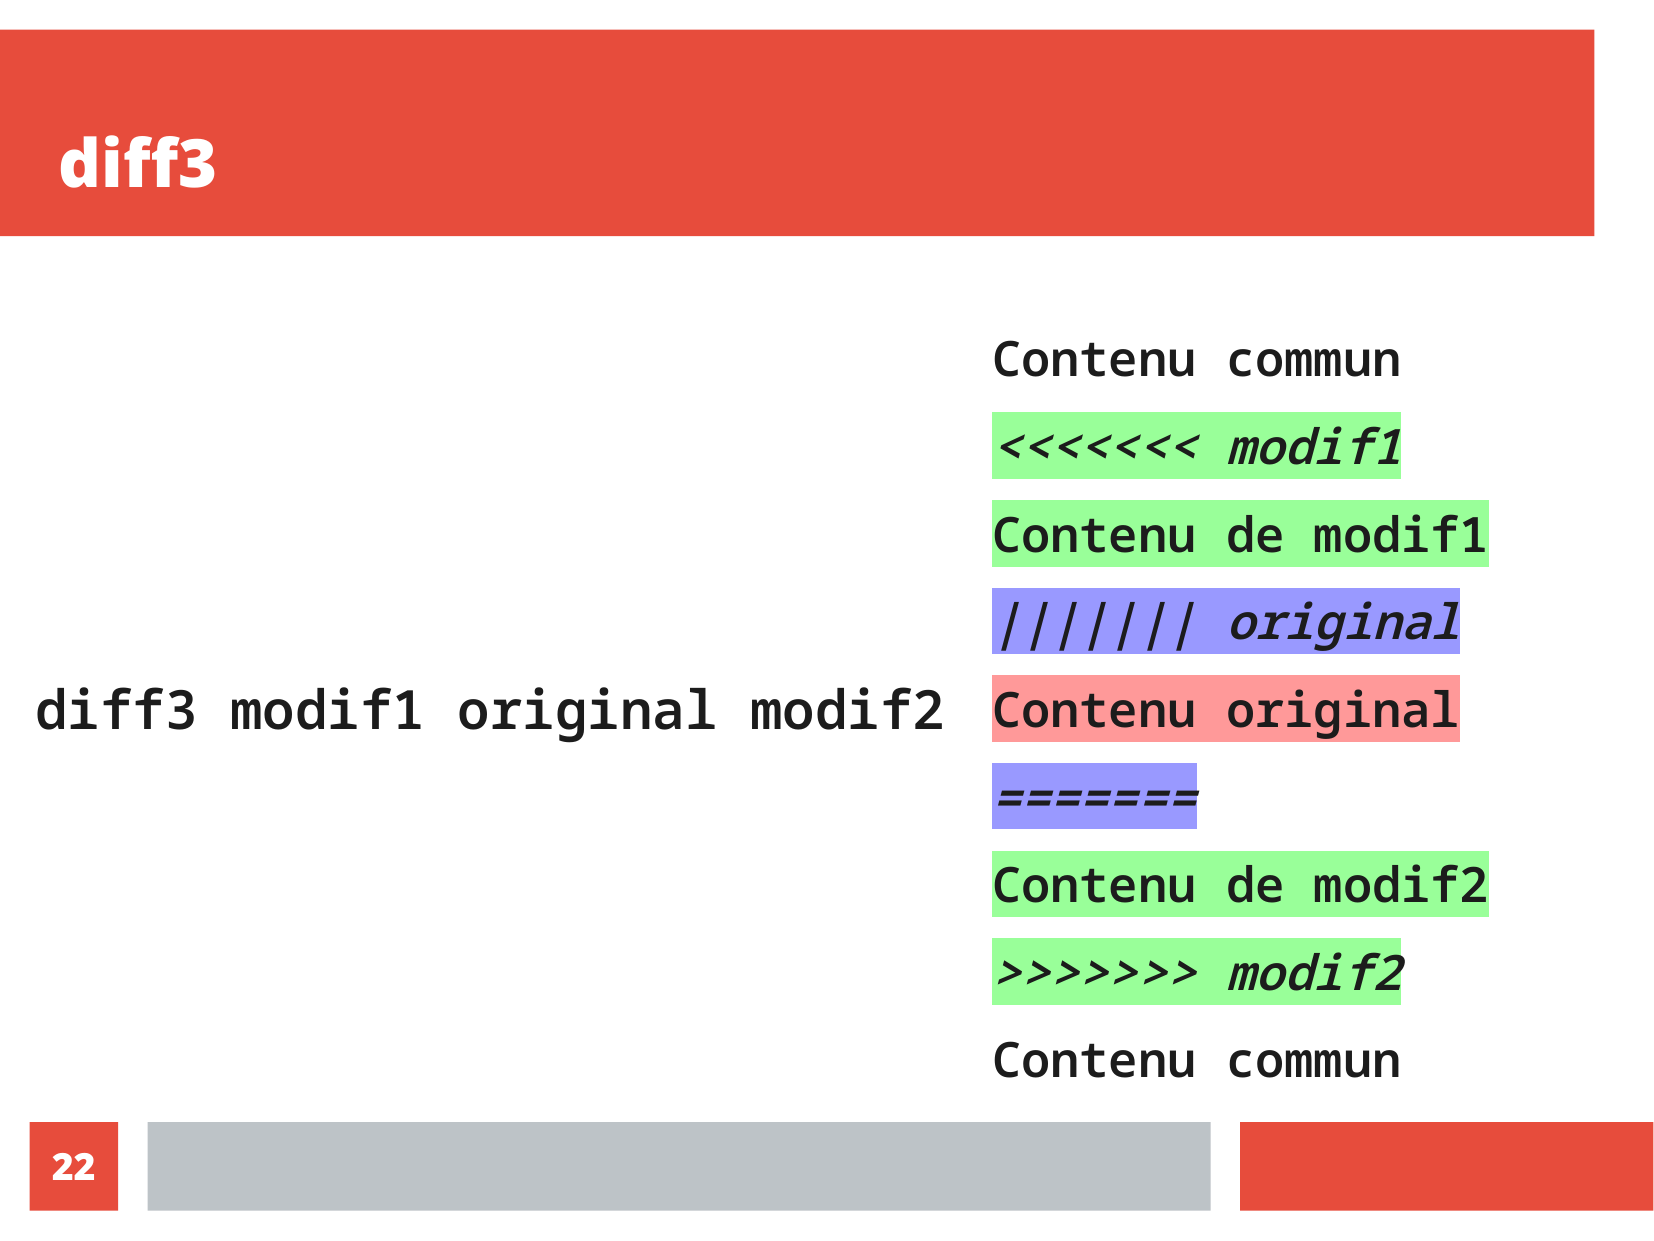

# diff3
diff3 modif1 original modif2
Contenu commun
<<<<<<< modif1
Contenu de modif1
||||||| original
Contenu original
=======
Contenu de modif2
>>>>>>> modif2
Contenu commun
22